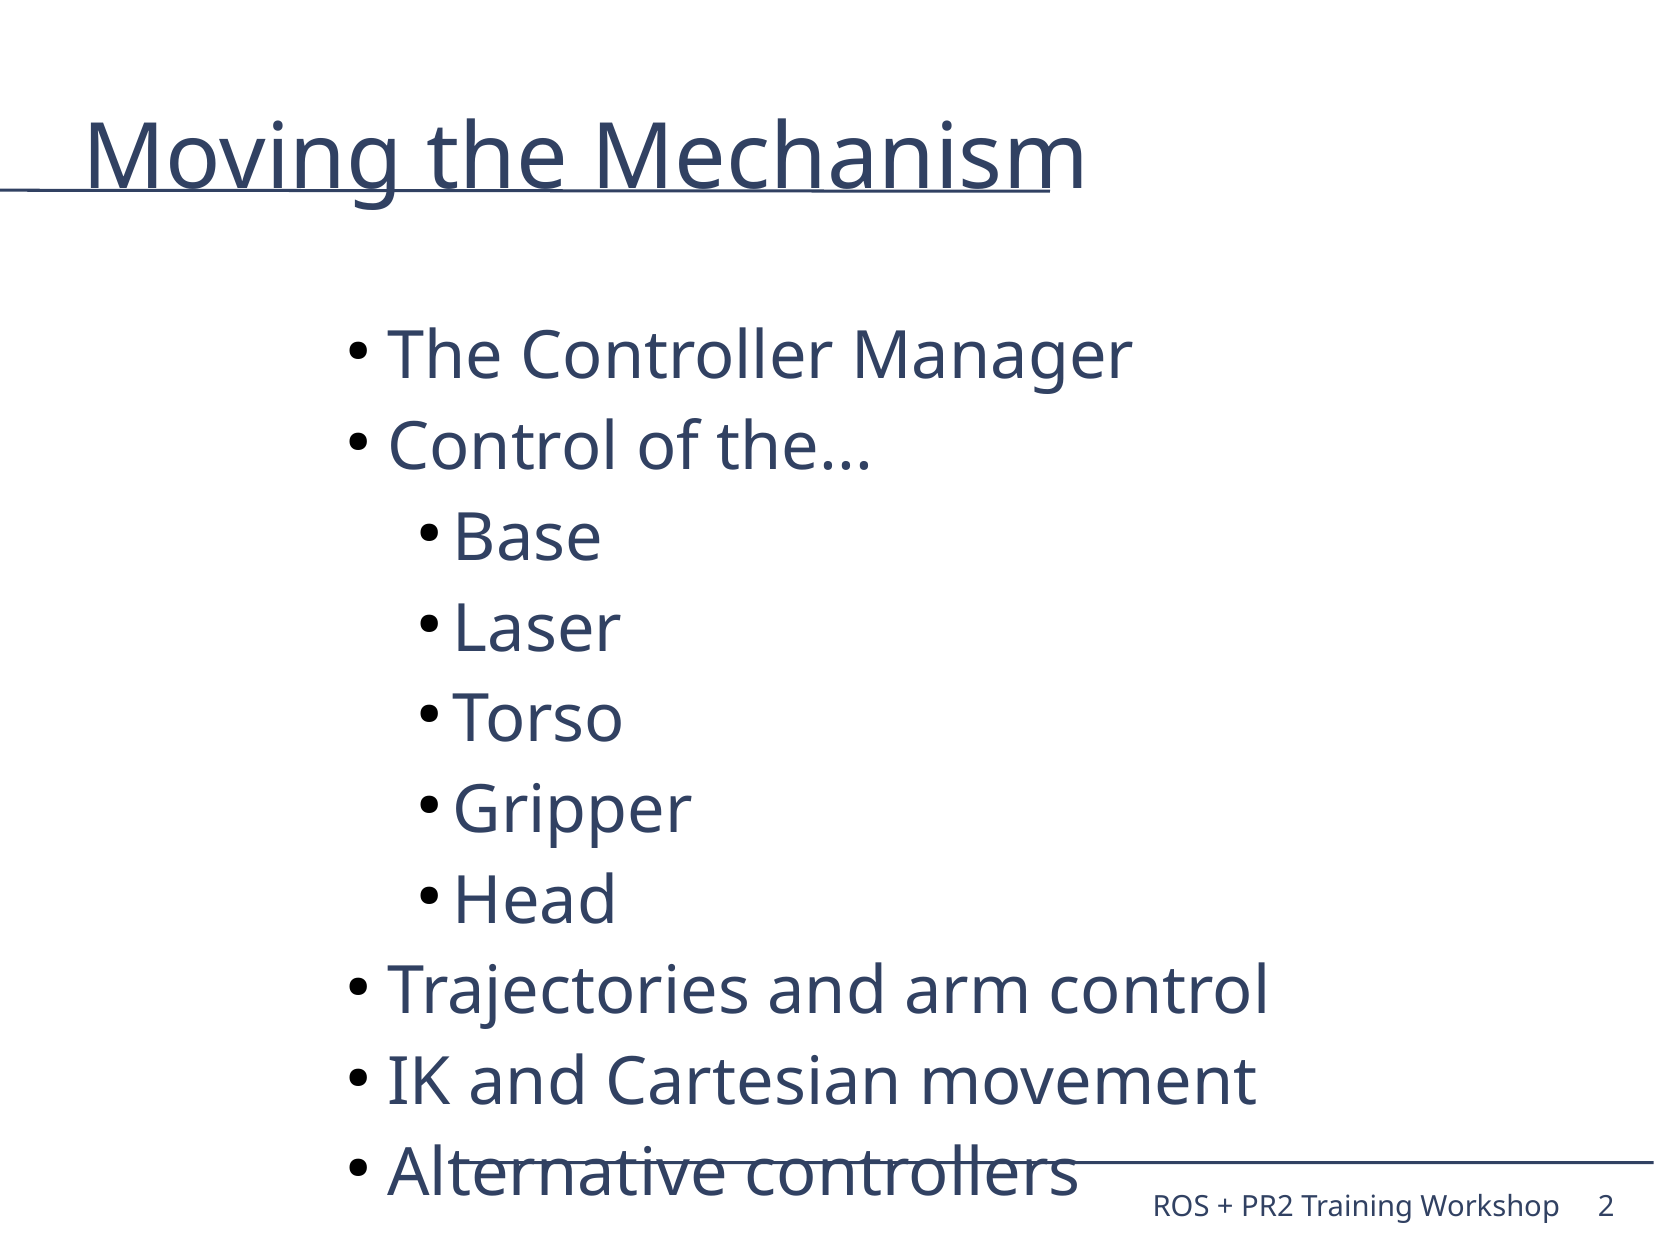

# Moving the Mechanism
 The Controller Manager
 Control of the...
Base
Laser
Torso
Gripper
Head
 Trajectories and arm control
 IK and Cartesian movement
 Alternative controllers